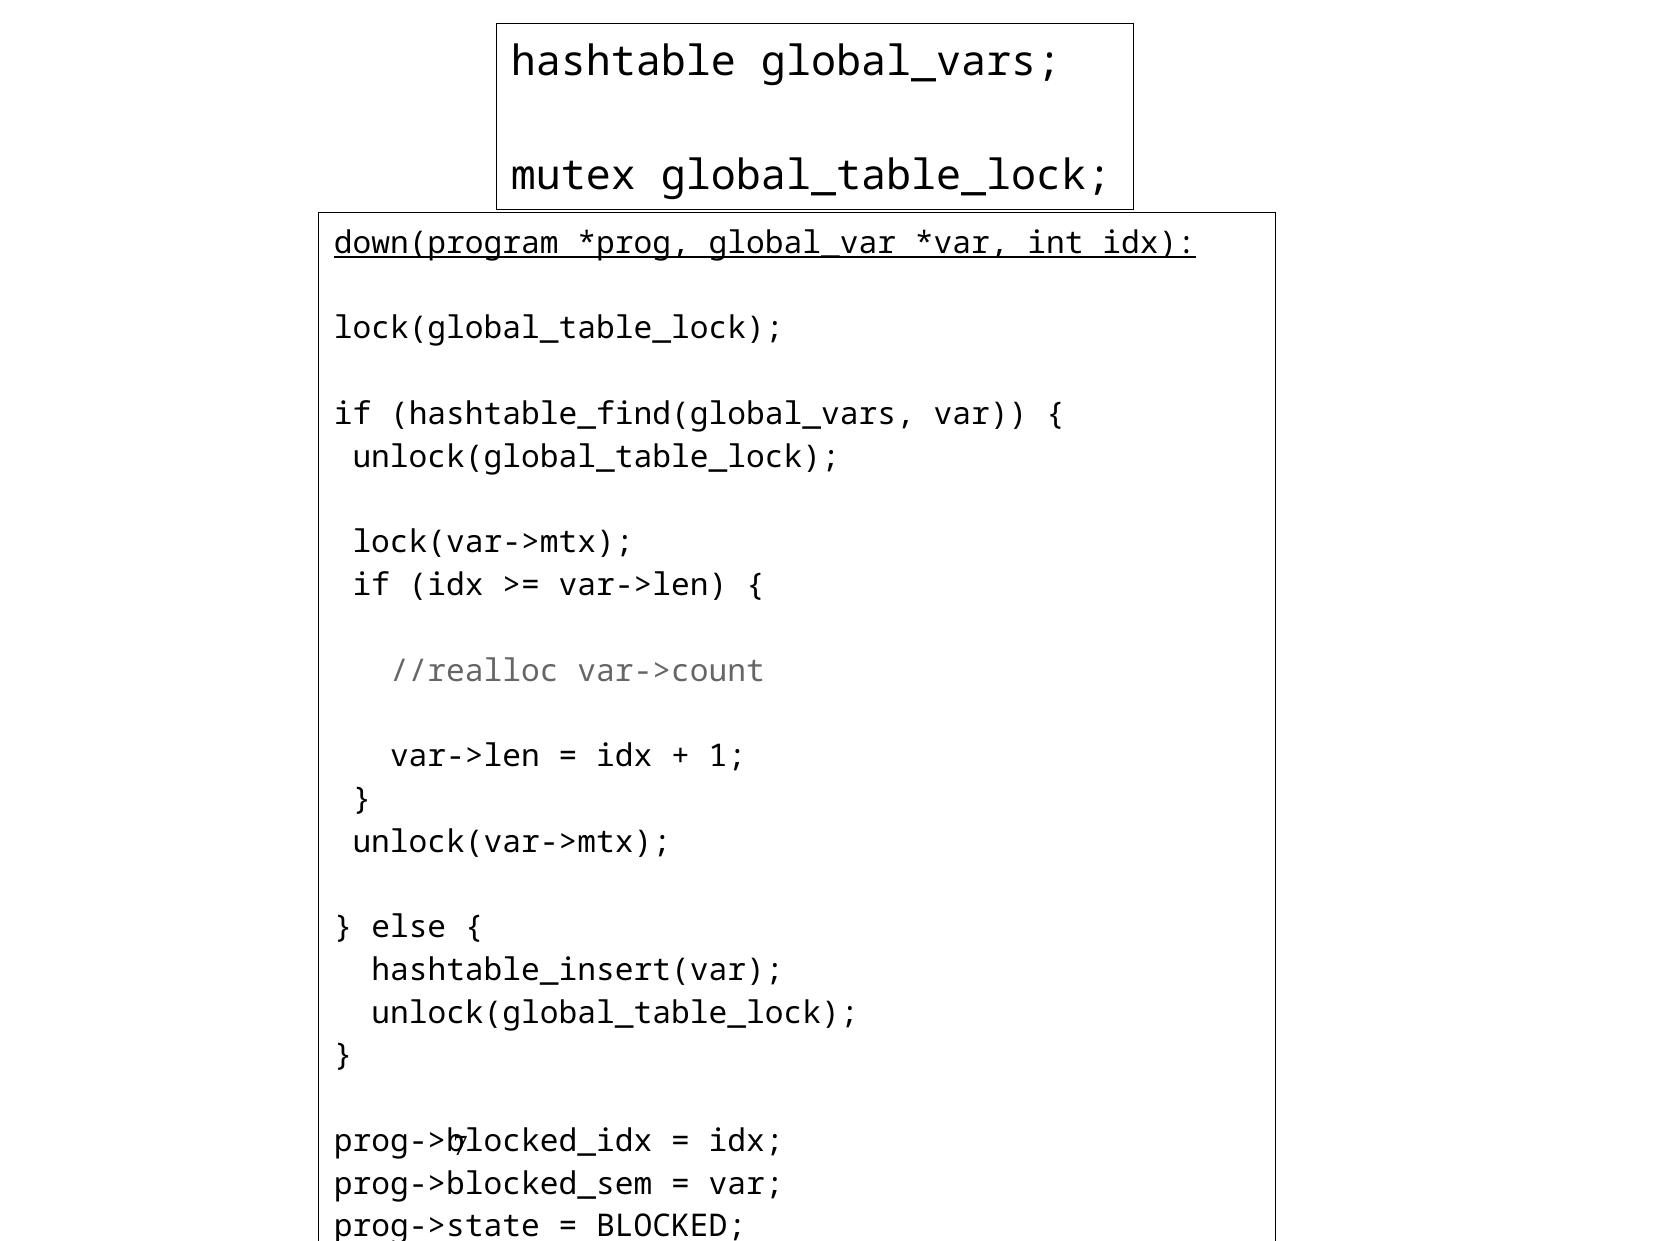

hashtable global_vars;
mutex global_table_lock;
down(program *prog, global_var *var, int idx):
lock(global_table_lock);
if (hashtable_find(global_vars, var)) {
 unlock(global_table_lock);
 lock(var->mtx);
 if (idx >= var->len) {
 //realloc var->count
 var->len = idx + 1;
 }
 unlock(var->mtx);
} else {
 hashtable_insert(var);
 unlock(global_table_lock);
}
prog->blocked_idx = idx;
prog->blocked_sem = var;
prog->state = BLOCKED;
7